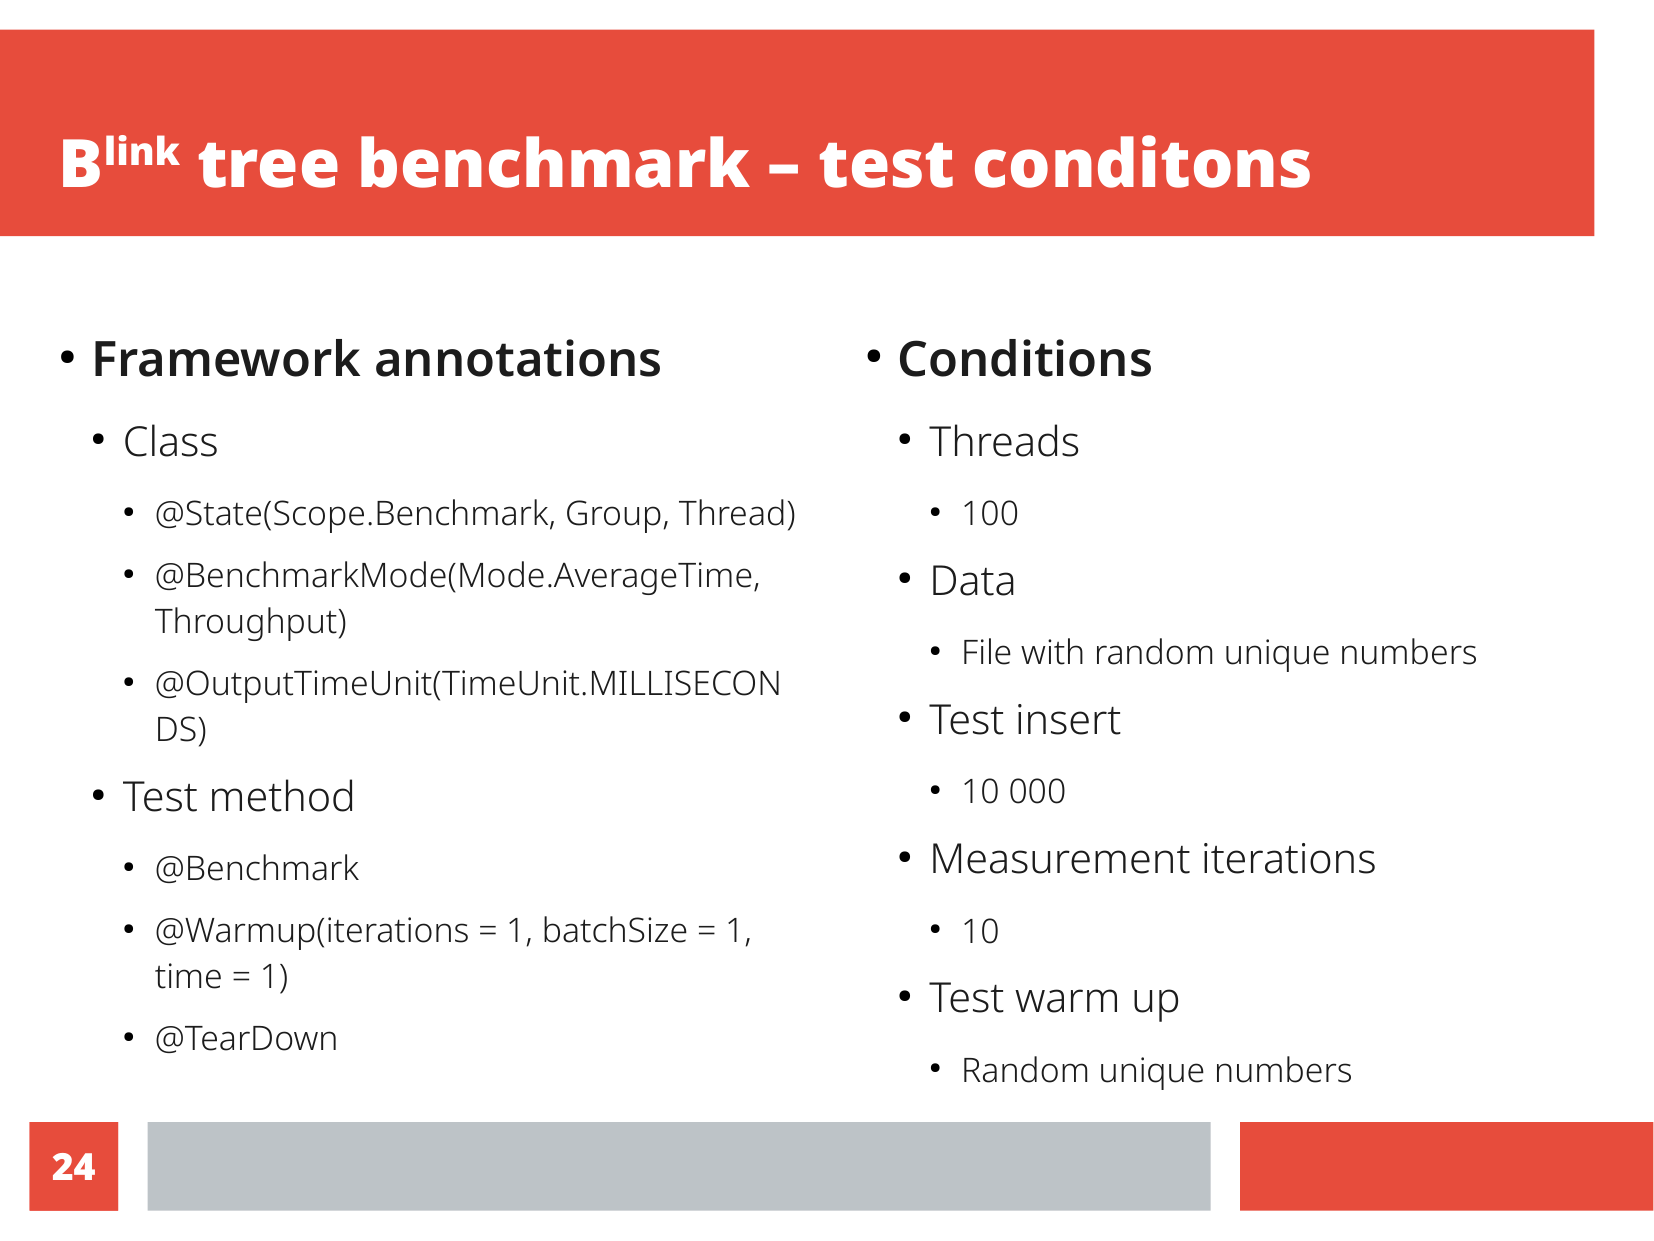

# Blink tree benchmark – test conditons
Conditions
Threads
100
Data
File with random unique numbers
Test insert
10 000
Measurement iterations
10
Test warm up
Random unique numbers
Framework annotations
Class
@State(Scope.Benchmark, Group, Thread)
@BenchmarkMode(Mode.AverageTime, Throughput)
@OutputTimeUnit(TimeUnit.MILLISECONDS)
Test method
@Benchmark
@Warmup(iterations = 1, batchSize = 1, time = 1)
@TearDown
24